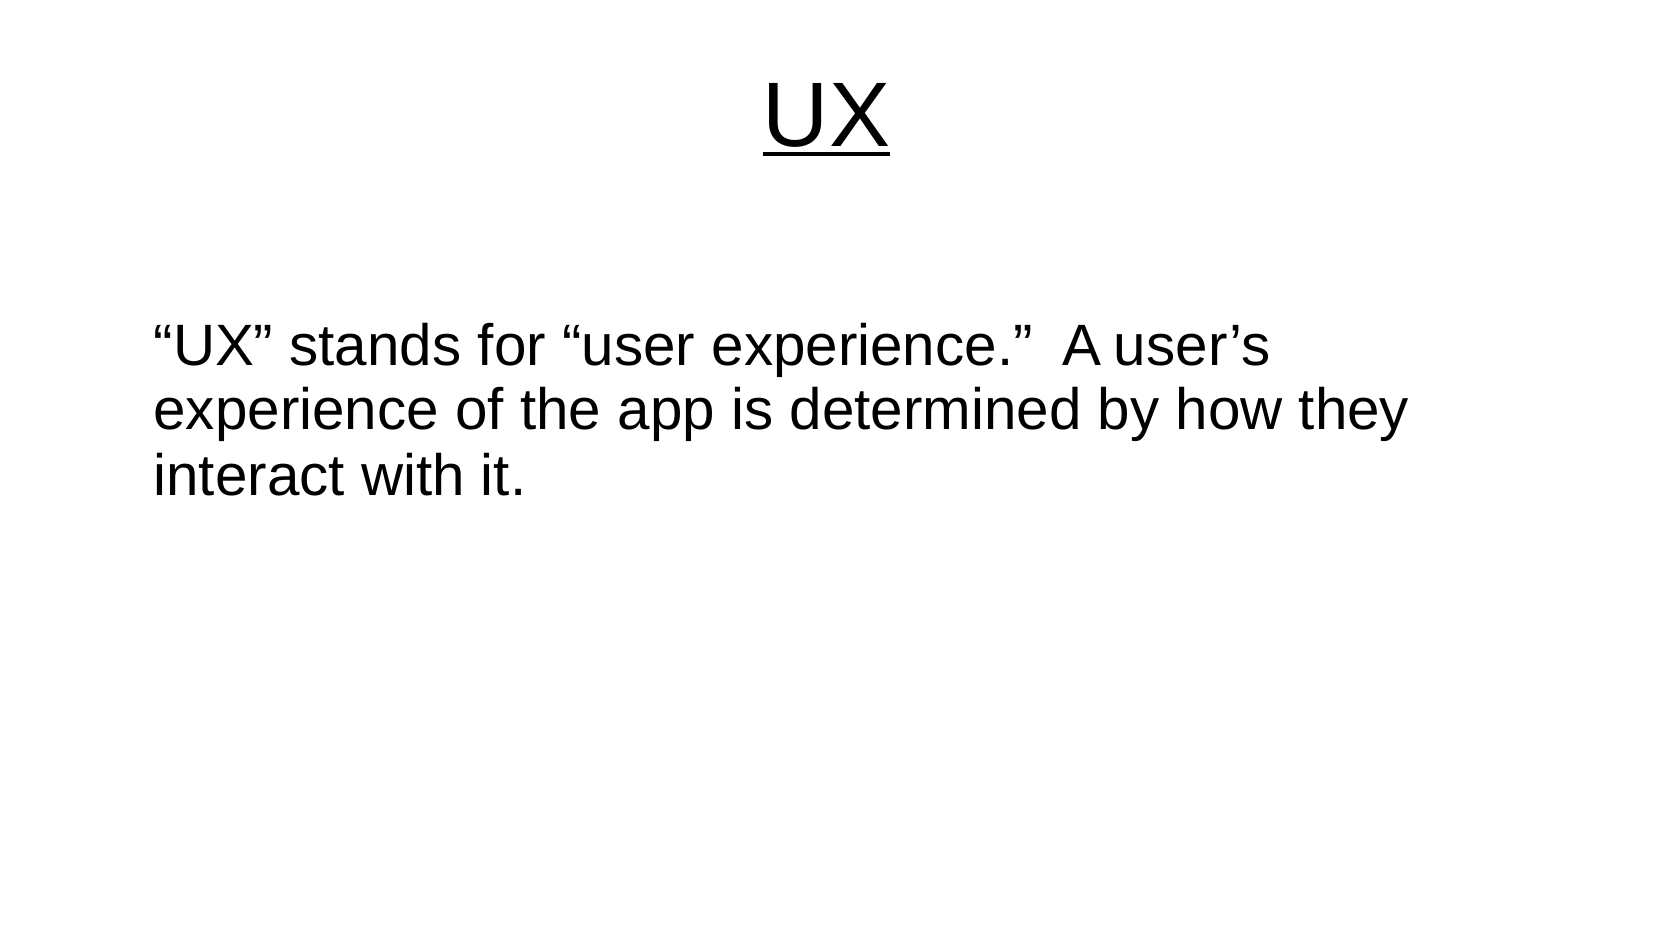

# UX
“UX” stands for “user experience.” A user’s experience of the app is determined by how they interact with it.